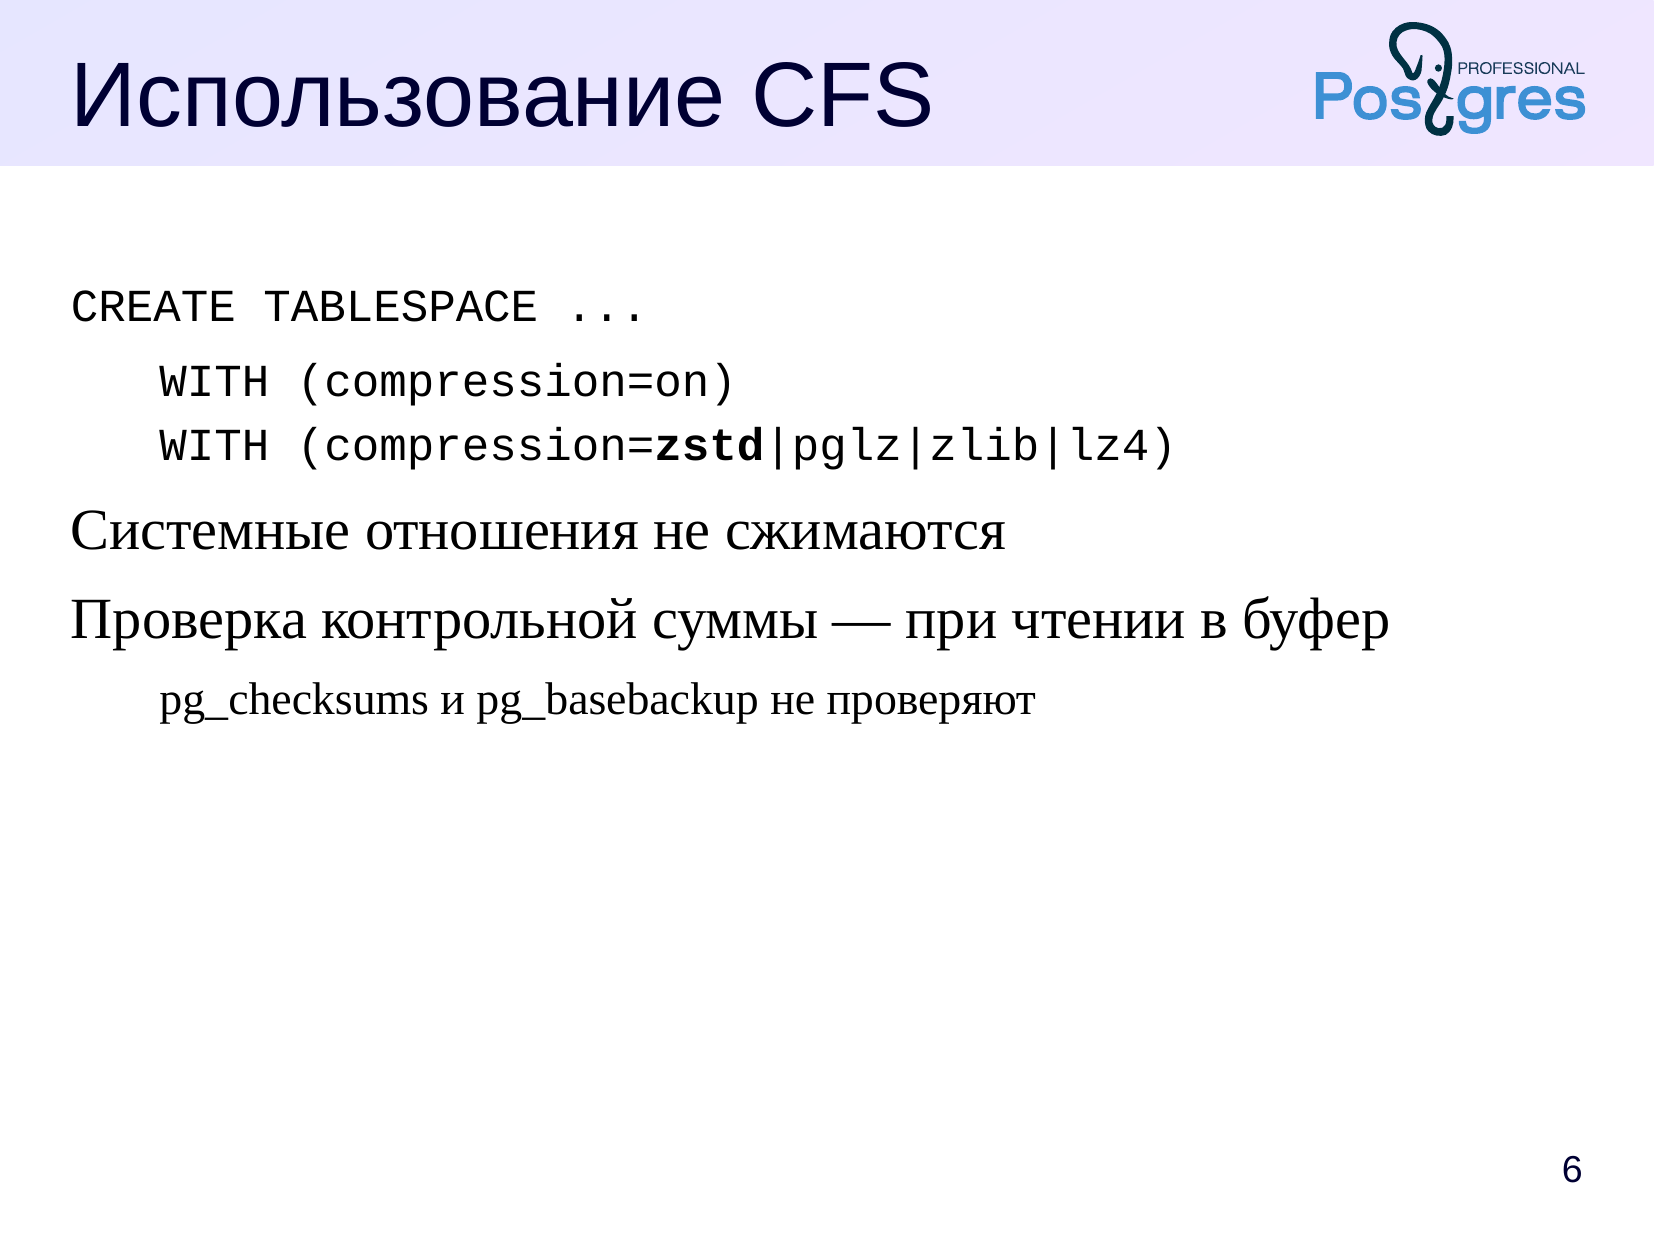

# Использование CFS
CREATE TABLESPACE ...
WITH (compression=on)
WITH (compression=zstd|pglz|zlib|lz4)
Системные отношения не сжимаются
Проверка контрольной суммы — при чтении в буфер
pg_checksums и pg_basebackup не проверяют